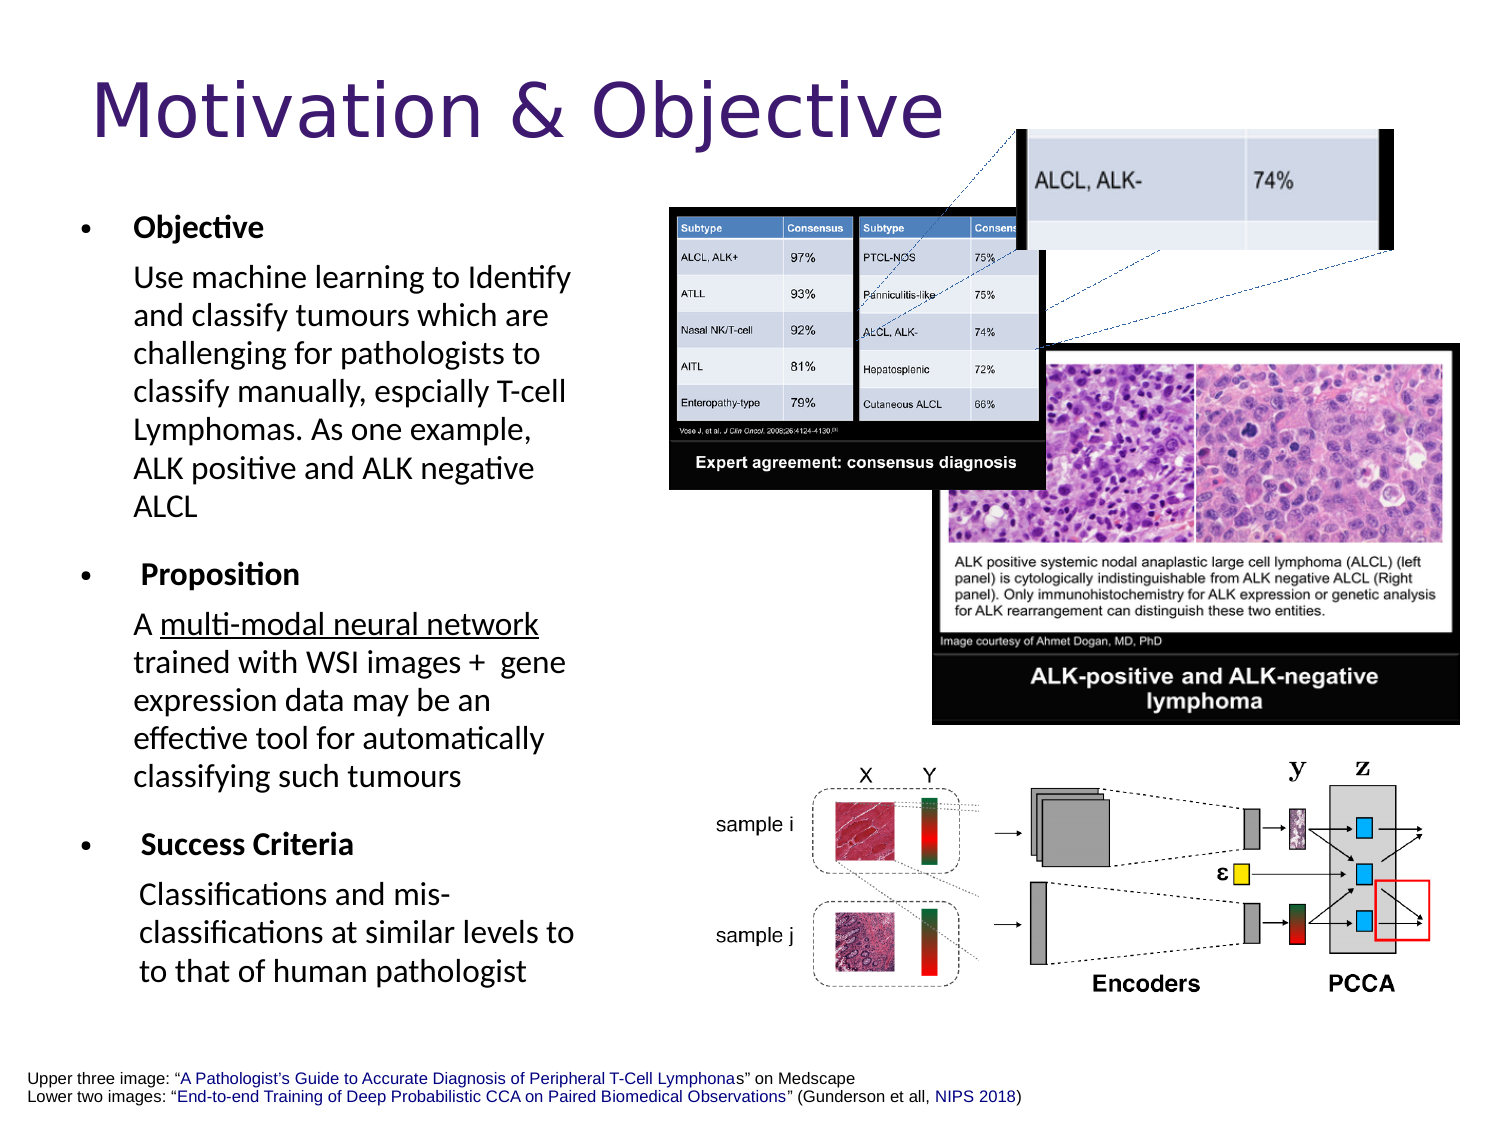

# Motivation & Objective
Objective
Use machine learning to Identify and classify tumours which are challenging for pathologists to classify manually, espcially T-cell Lymphomas. As one example, ALK positive and ALK negative ALCL
 Proposition
A multi-modal neural network trained with WSI images + gene expression data may be an effective tool for automatically classifying such tumours
 Success Criteria
Classifications and mis-classifications at similar levels to to that of human pathologist
Upper three image: “A Pathologist’s Guide to Accurate Diagnosis of Peripheral T-Cell Lymphonas” on Medscape
Lower two images: “End-to-end Training of Deep Probabilistic CCA on Paired Biomedical Observations” (Gunderson et all, NIPS 2018)